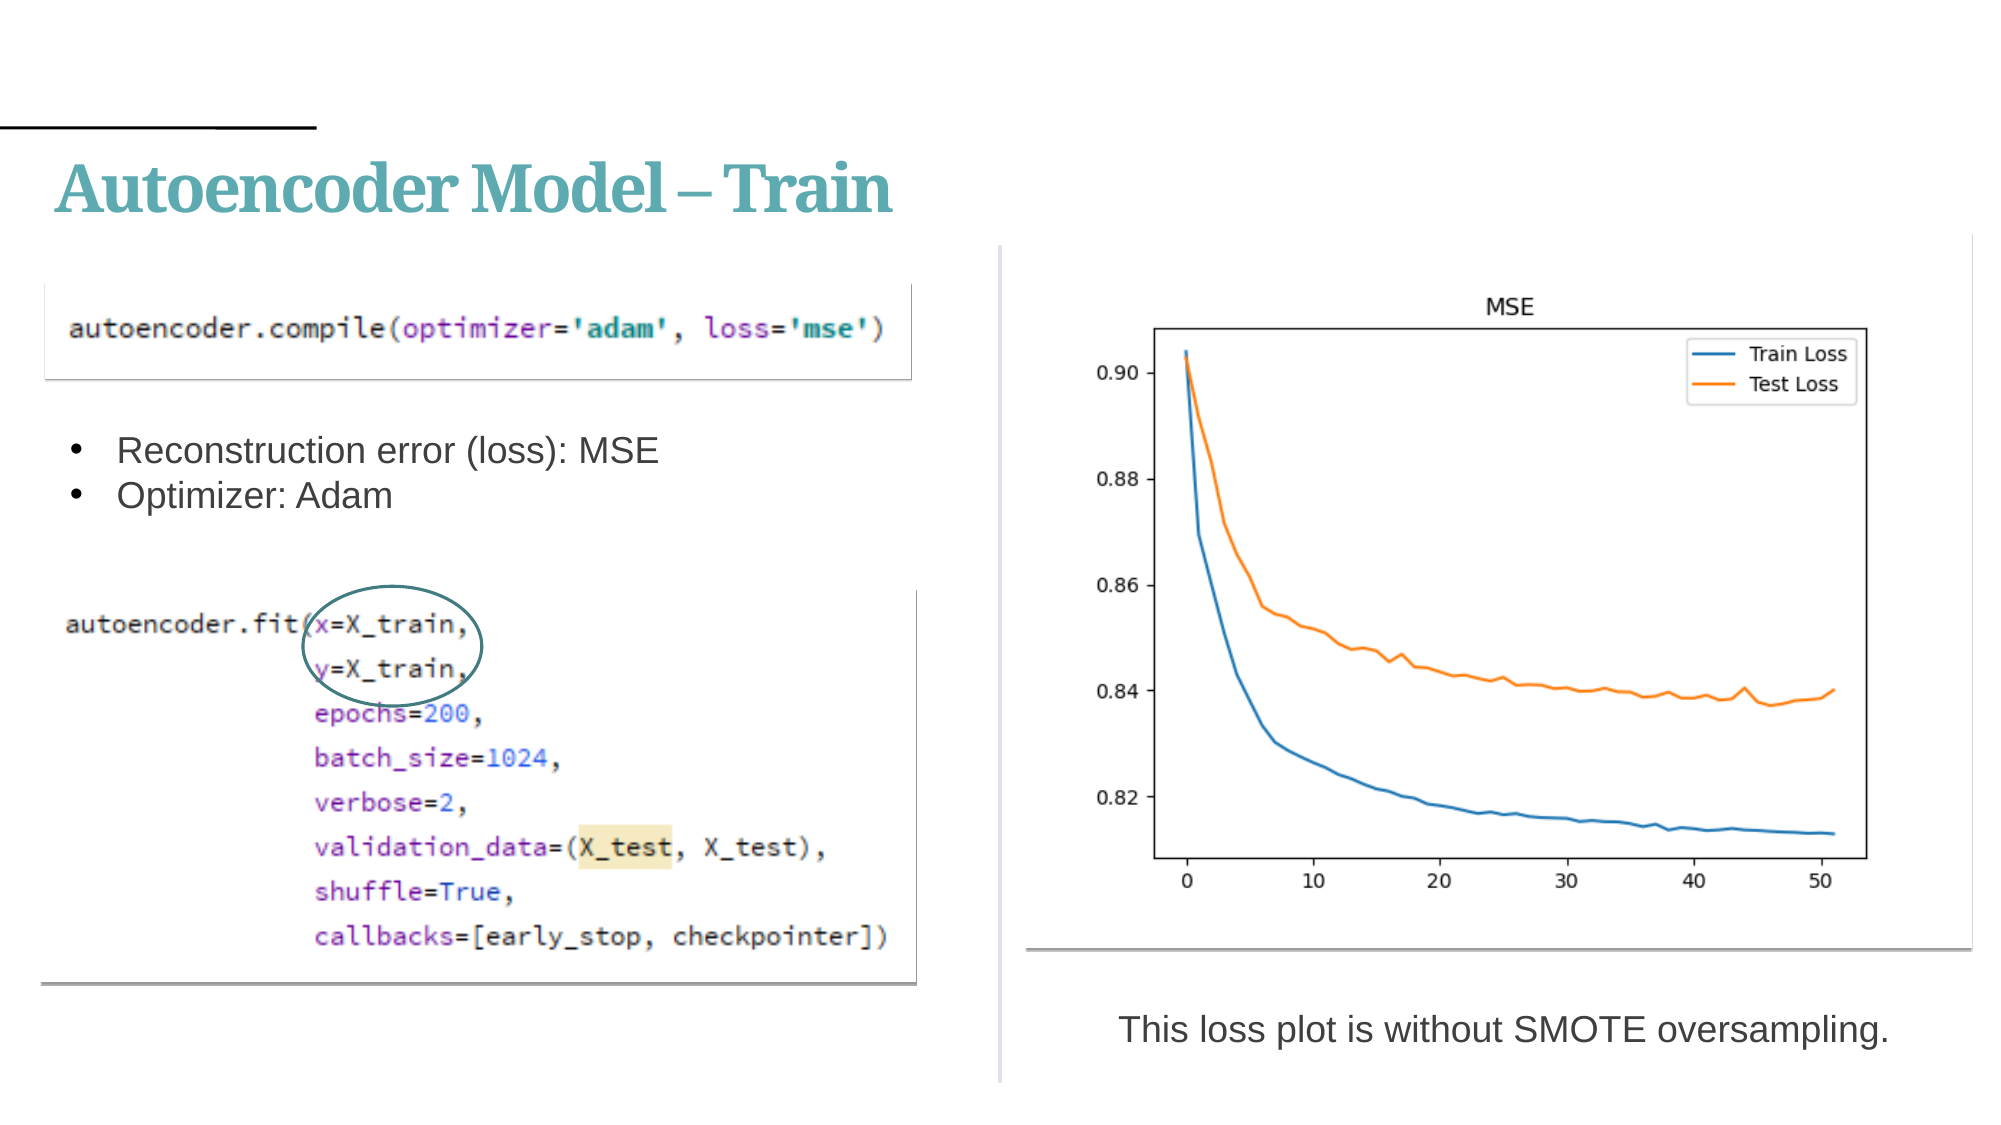

# Autoencoder Model – Train
Reconstruction error (loss): MSE
Optimizer: Adam
This loss plot is without SMOTE oversampling.